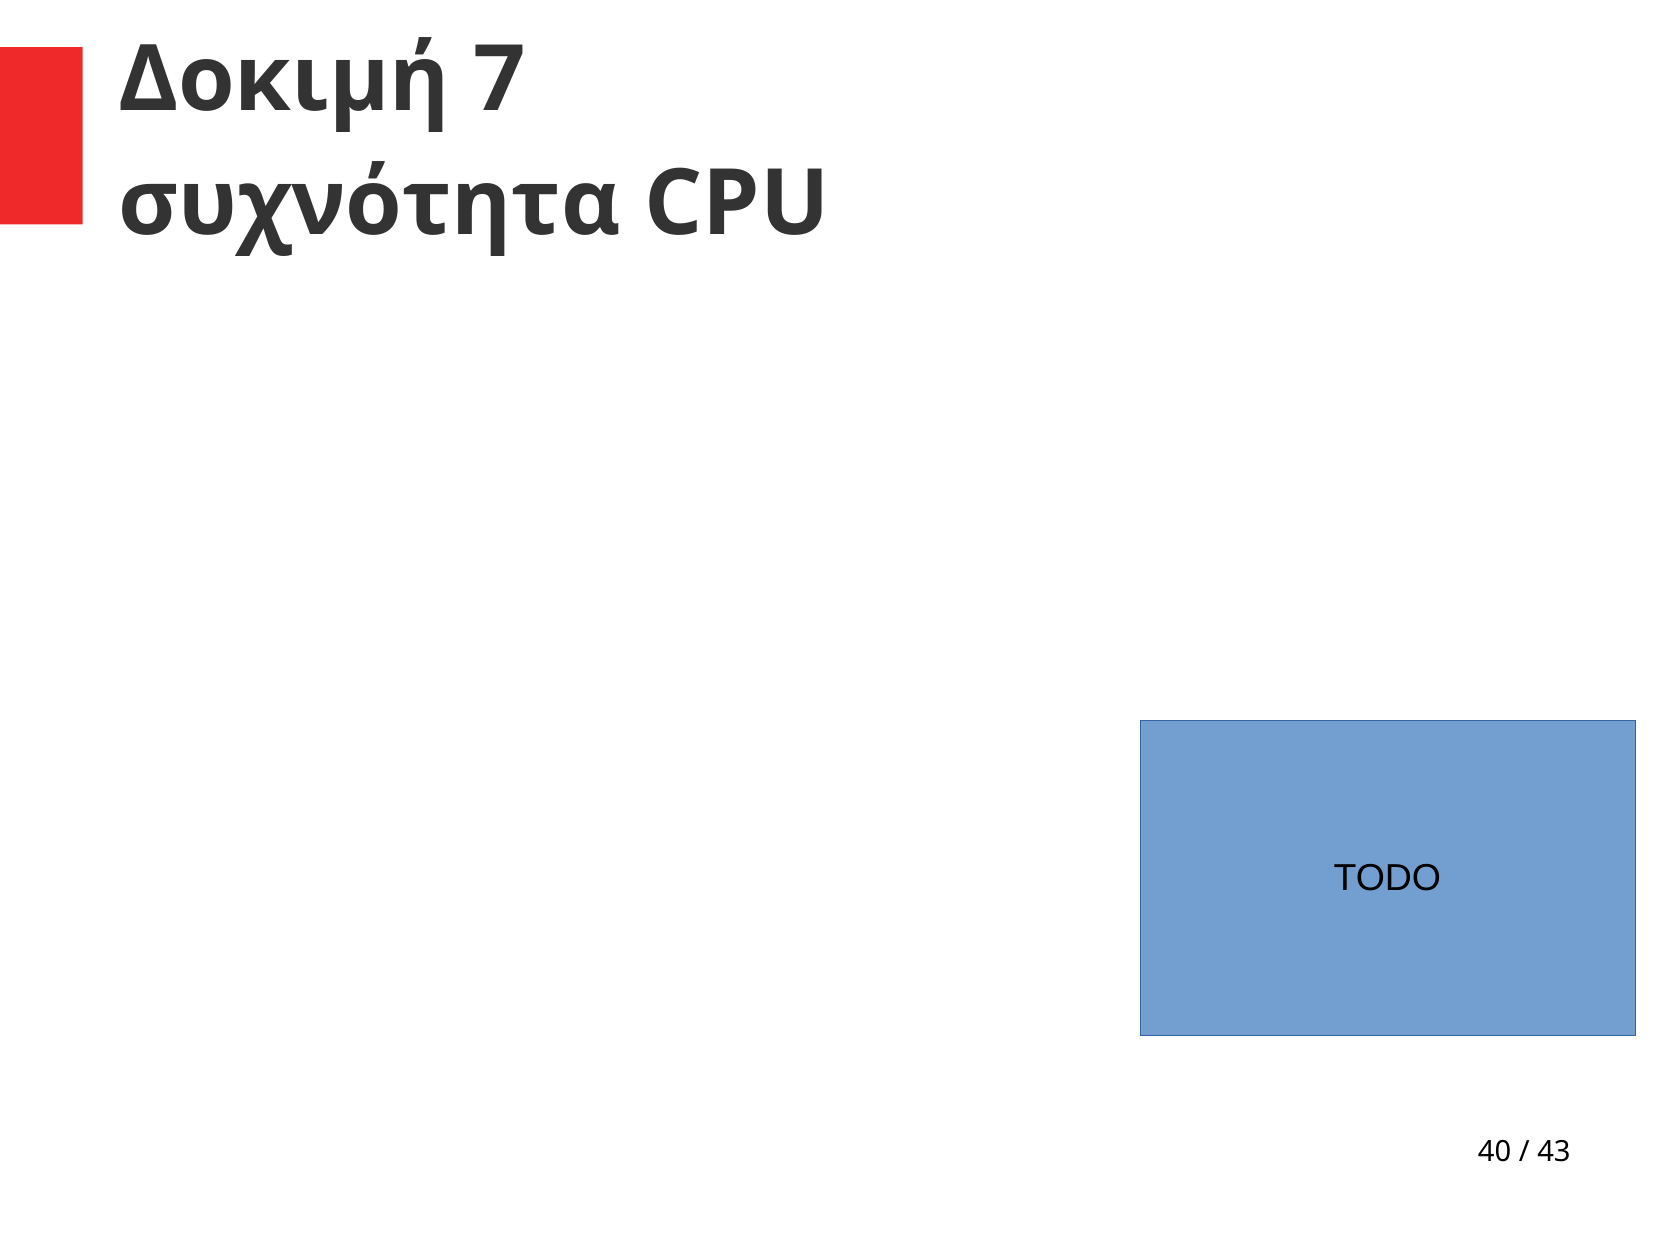

# Δοκιμή 7 συχνότητα CPU
TODO
40